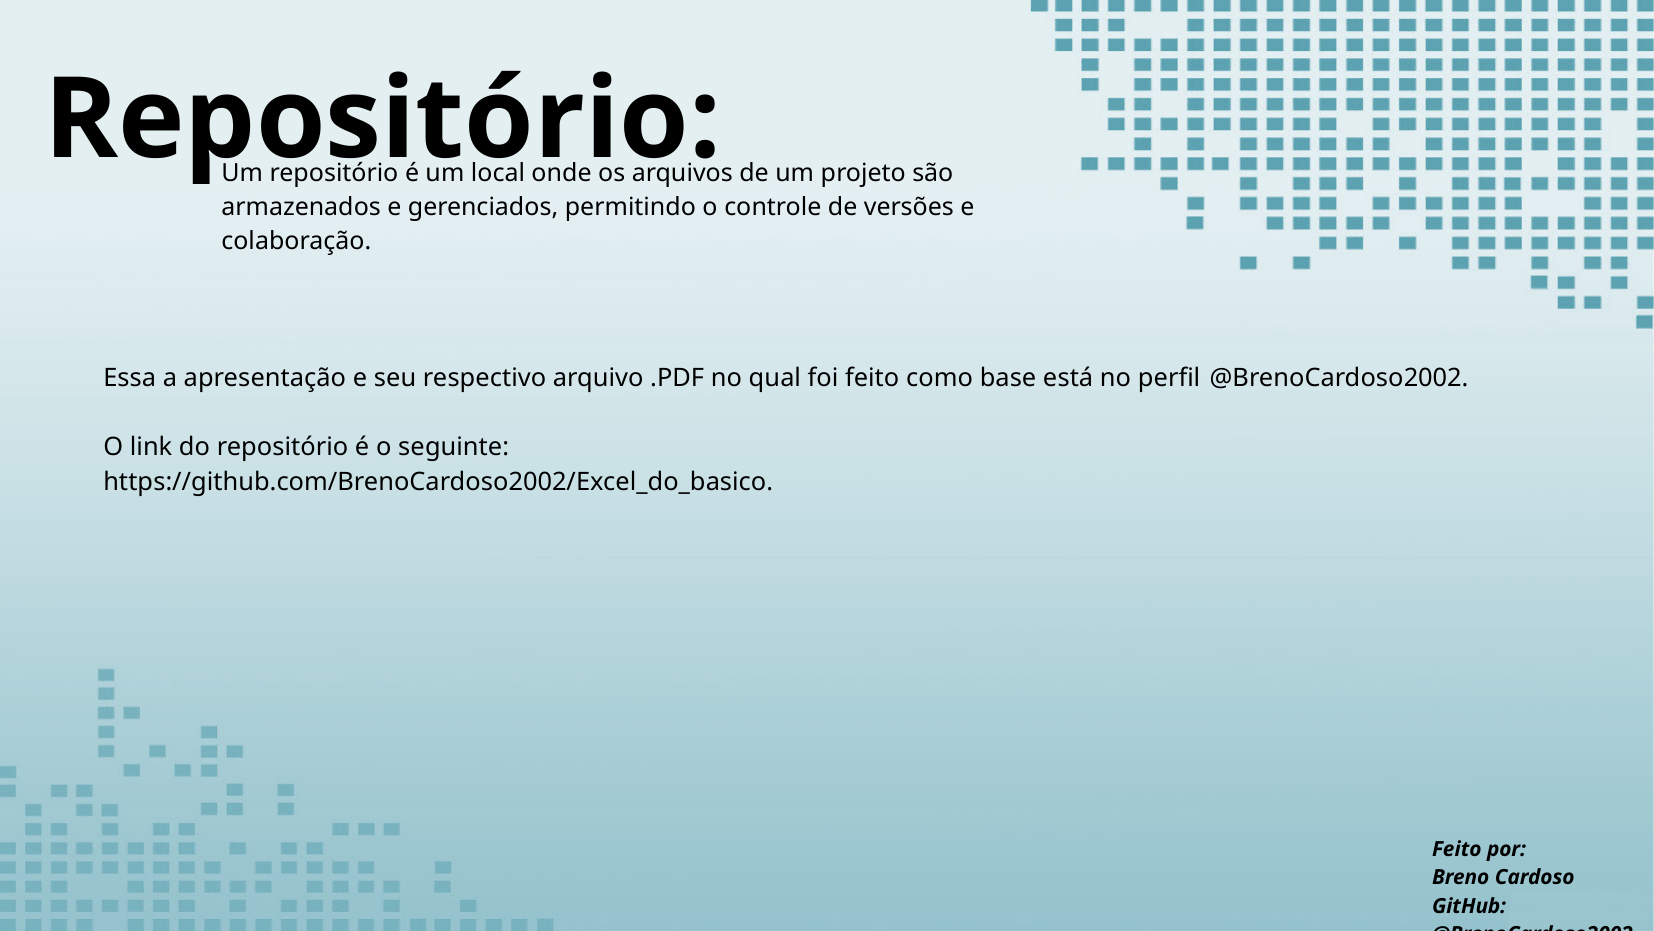

Repositório:
Um repositório é um local onde os arquivos de um projeto são armazenados e gerenciados, permitindo o controle de versões e colaboração.
Essa a apresentação e seu respectivo arquivo .PDF no qual foi feito como base está no perfil @BrenoCardoso2002.
O link do repositório é o seguinte:
https://github.com/BrenoCardoso2002/Excel_do_basico.
Feito por:
Breno Cardoso
GitHub:
@BrenoCardoso2002